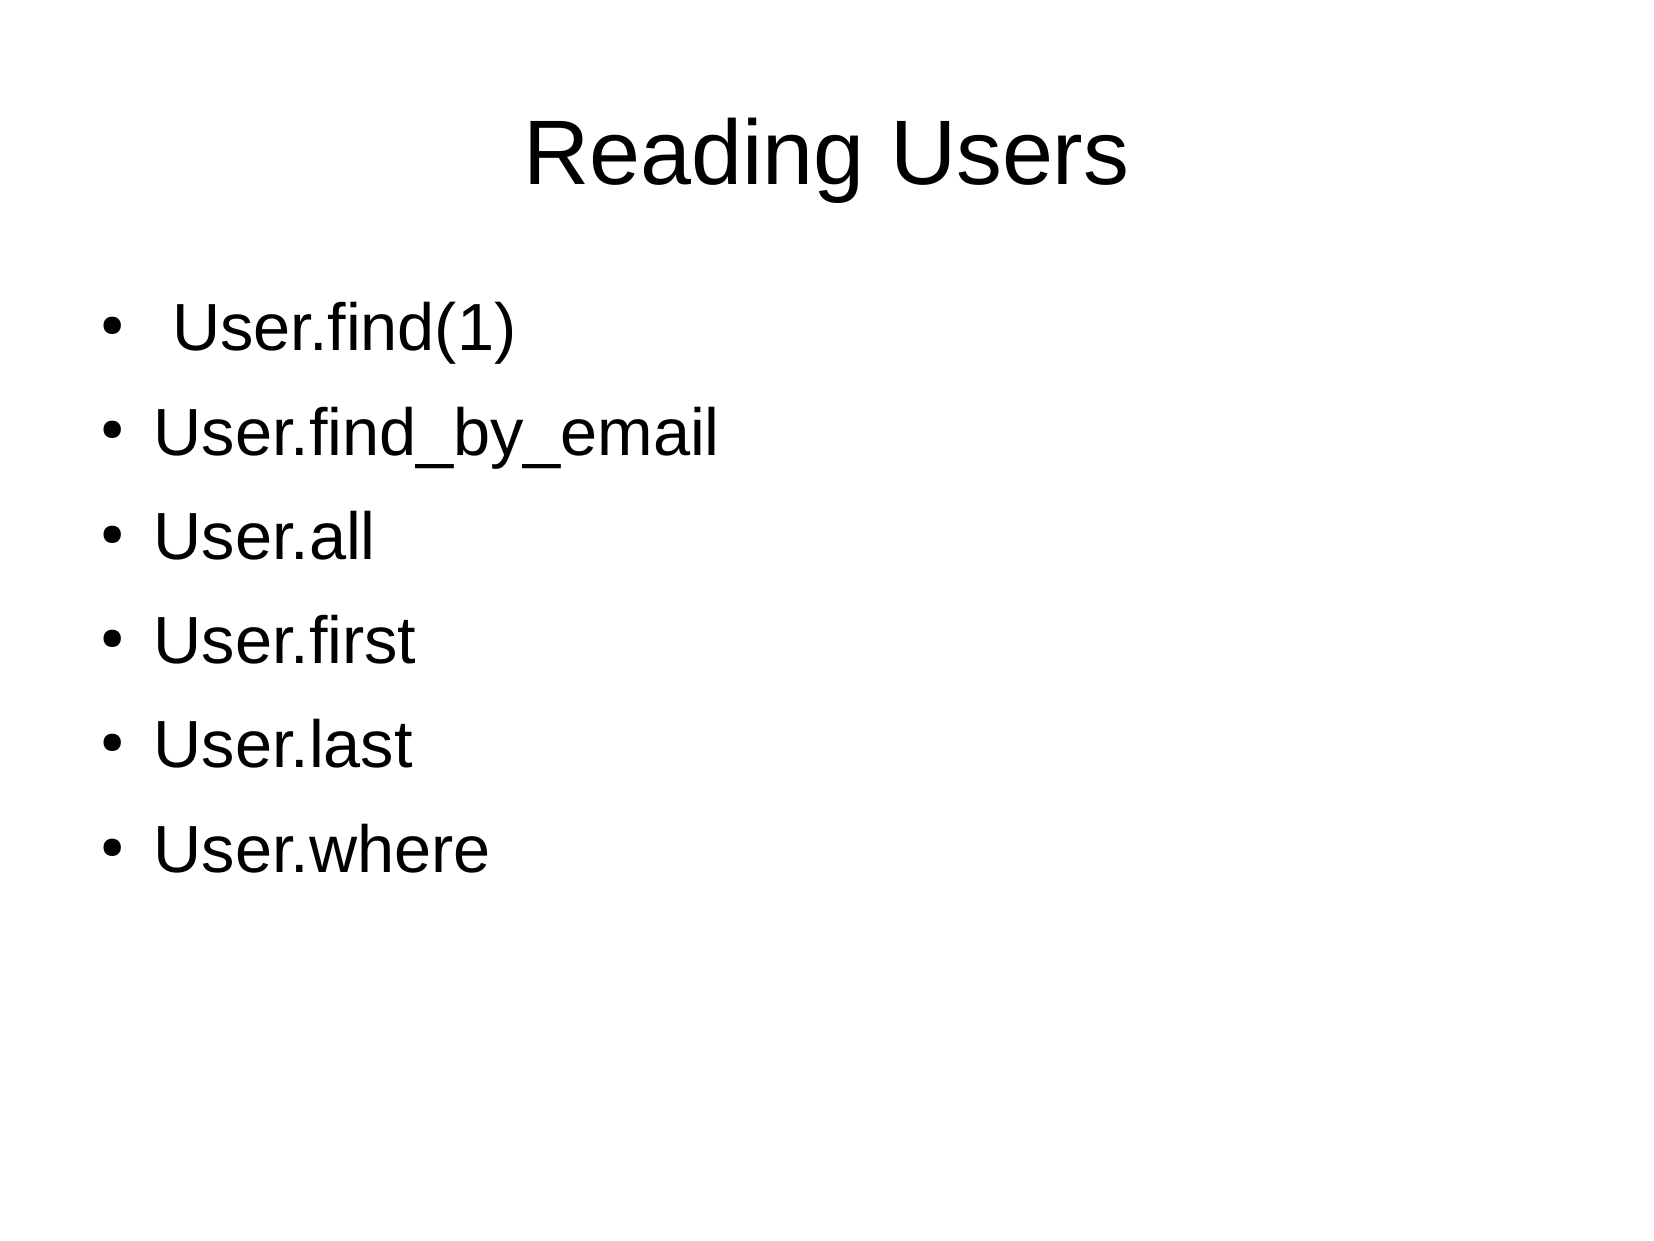

# Reading Users
 User.find(1)
User.find_by_email
User.all
User.first
User.last
User.where